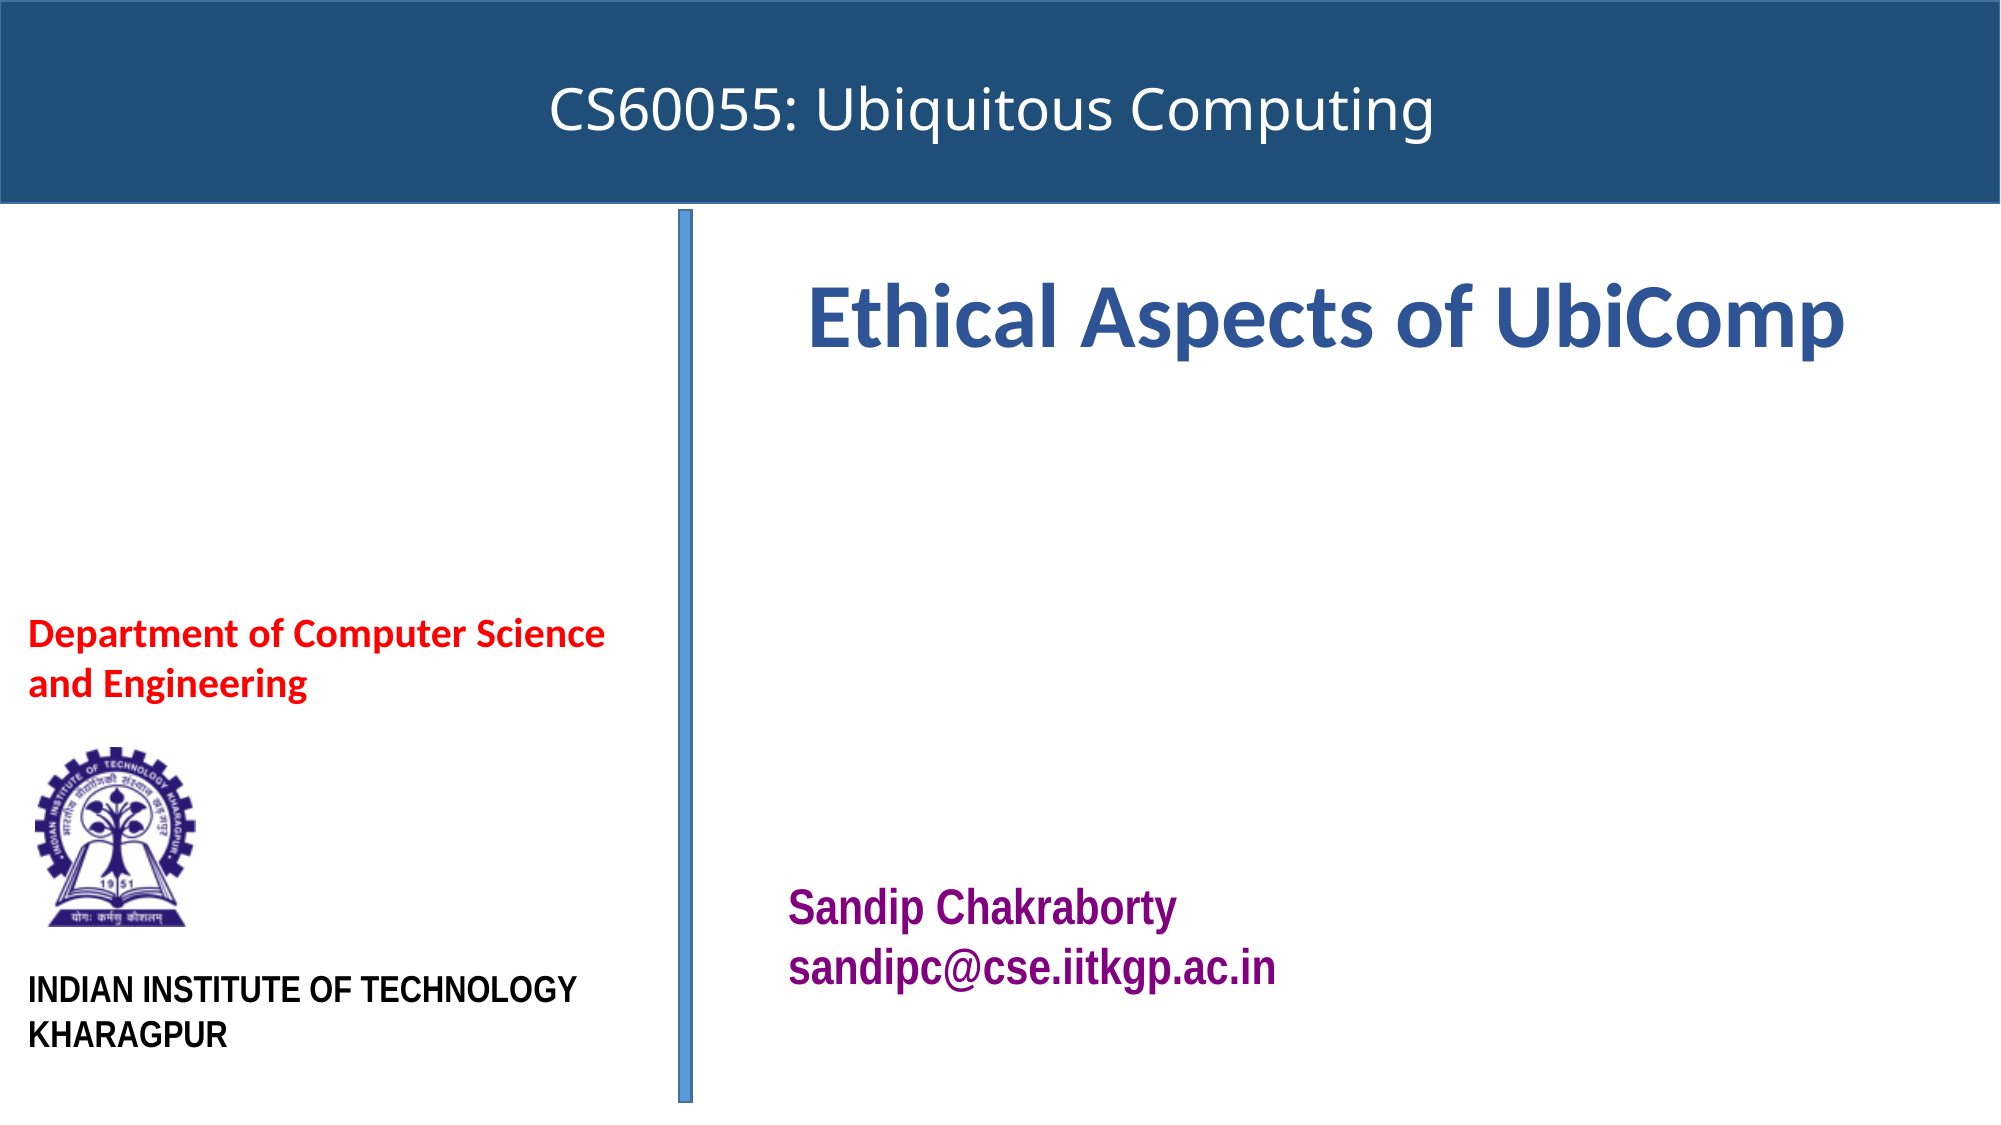

# CS60055: Ubiquitous Computing
Ethical Aspects of UbiComp